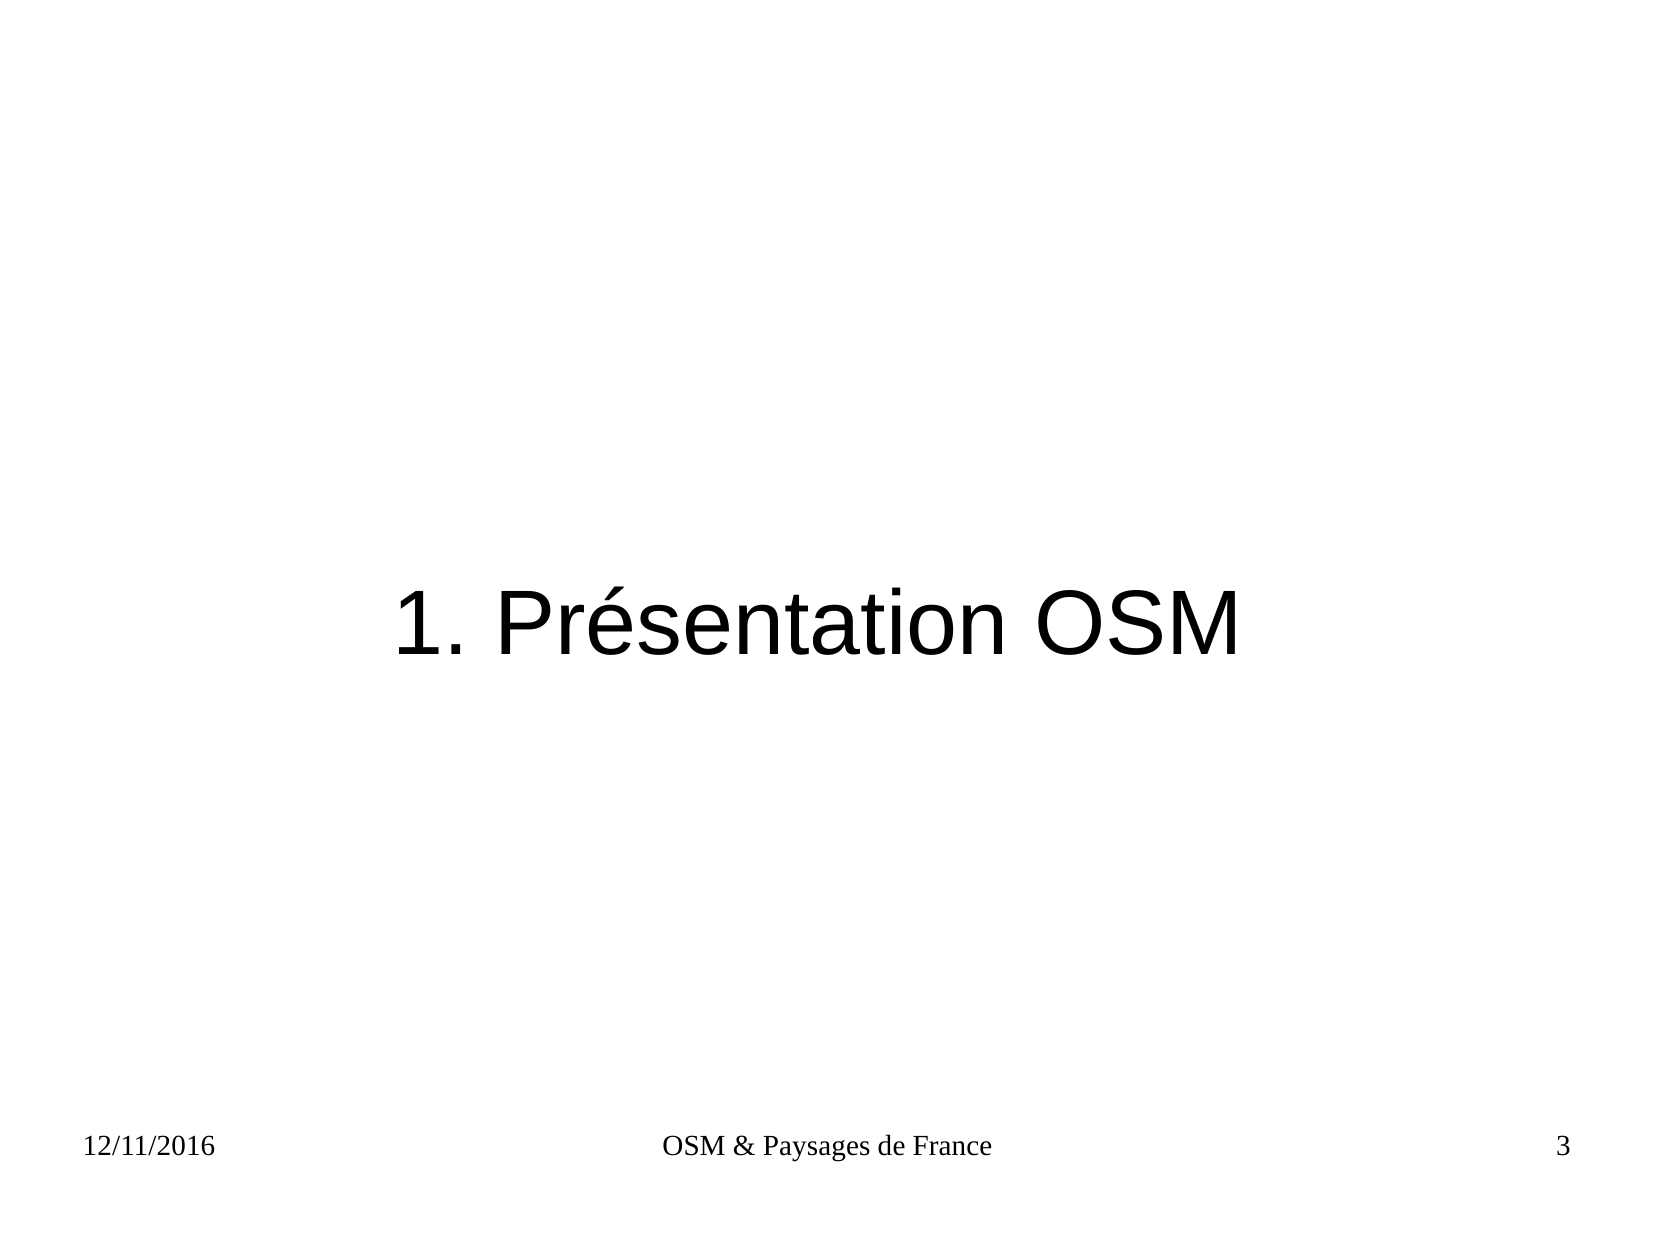

#
1. Présentation OSM
OSM & Paysages de France
3